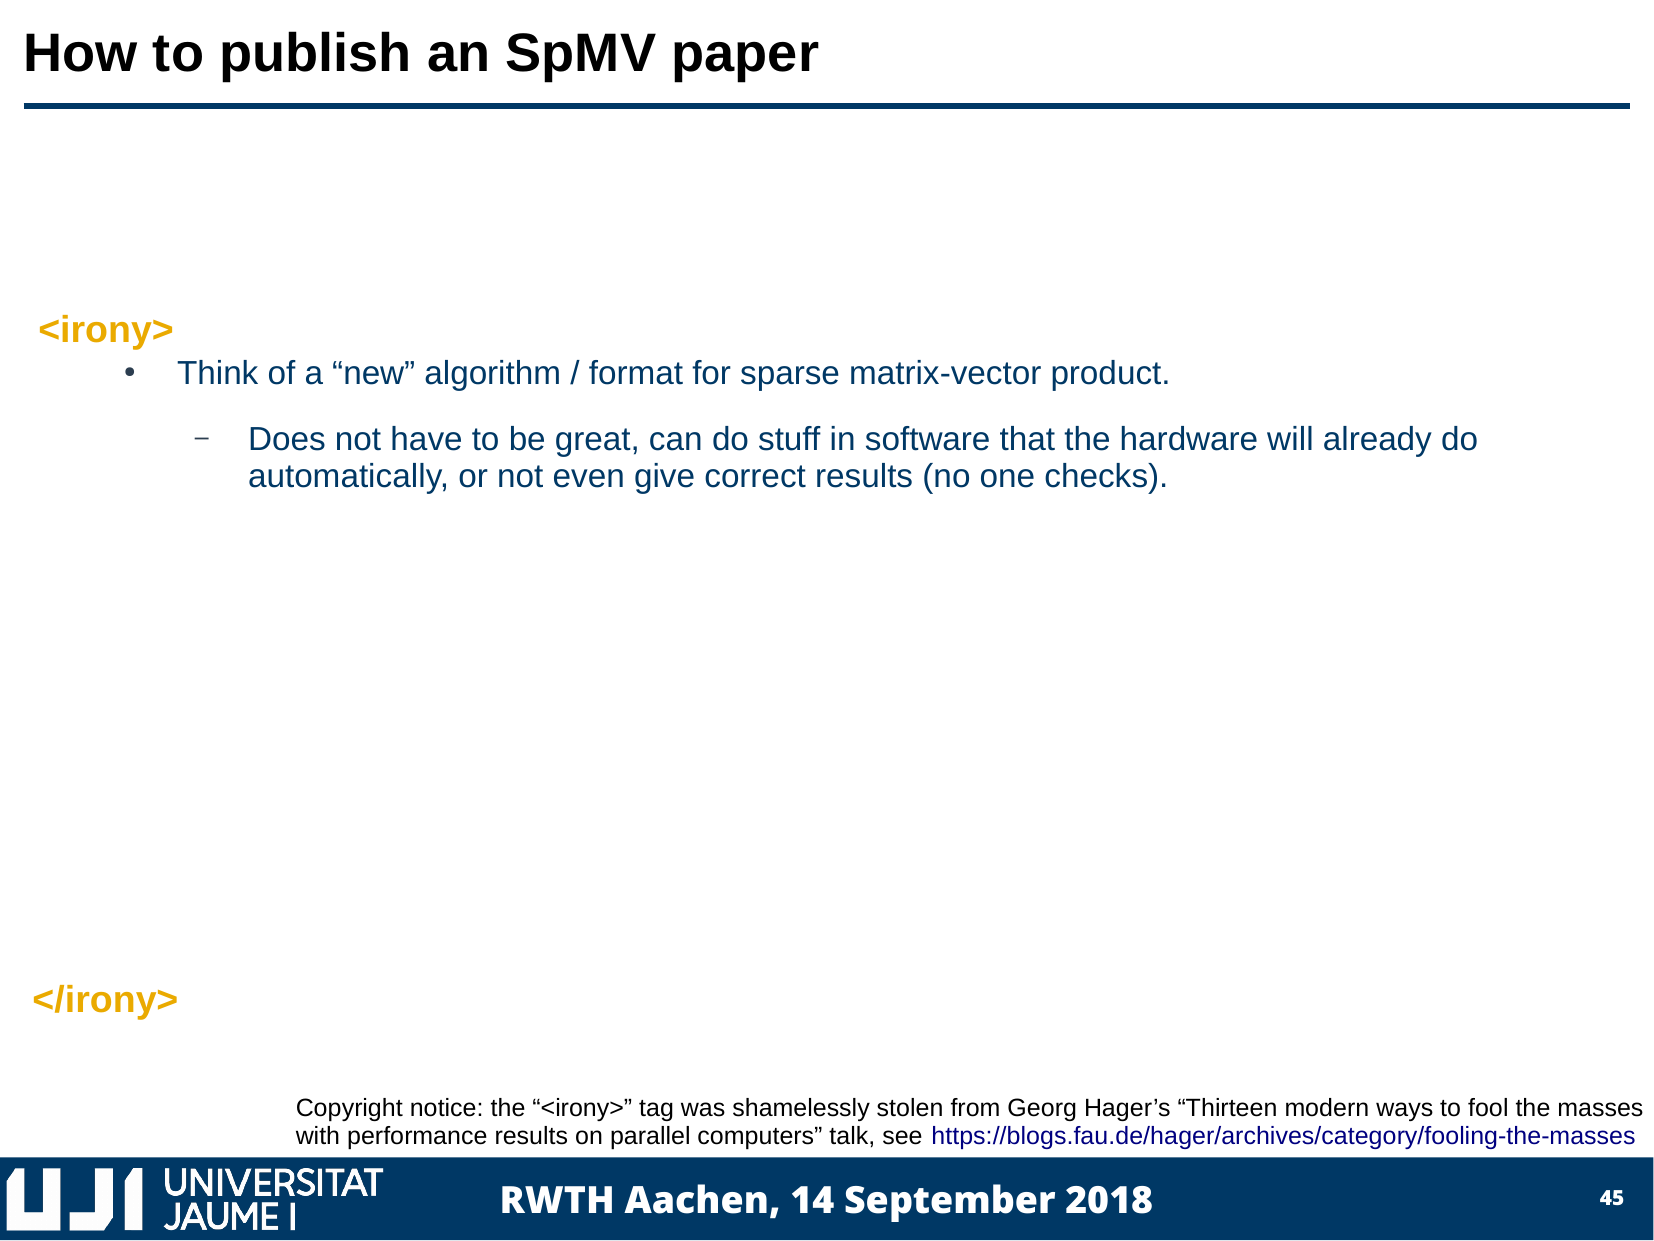

# How to publish an SpMV paper
<irony>
Think of a “new” algorithm / format for sparse matrix-vector product.
Does not have to be great, can do stuff in software that the hardware will already do automatically, or not even give correct results (no one checks).
</irony>
Copyright notice: the “<irony>” tag was shamelessly stolen from Georg Hager’s “Thirteen modern ways to fool the masses with performance results on parallel computers” talk, see https://blogs.fau.de/hager/archives/category/fooling-the-masses
RWTH Aachen, 14 September 2018
45